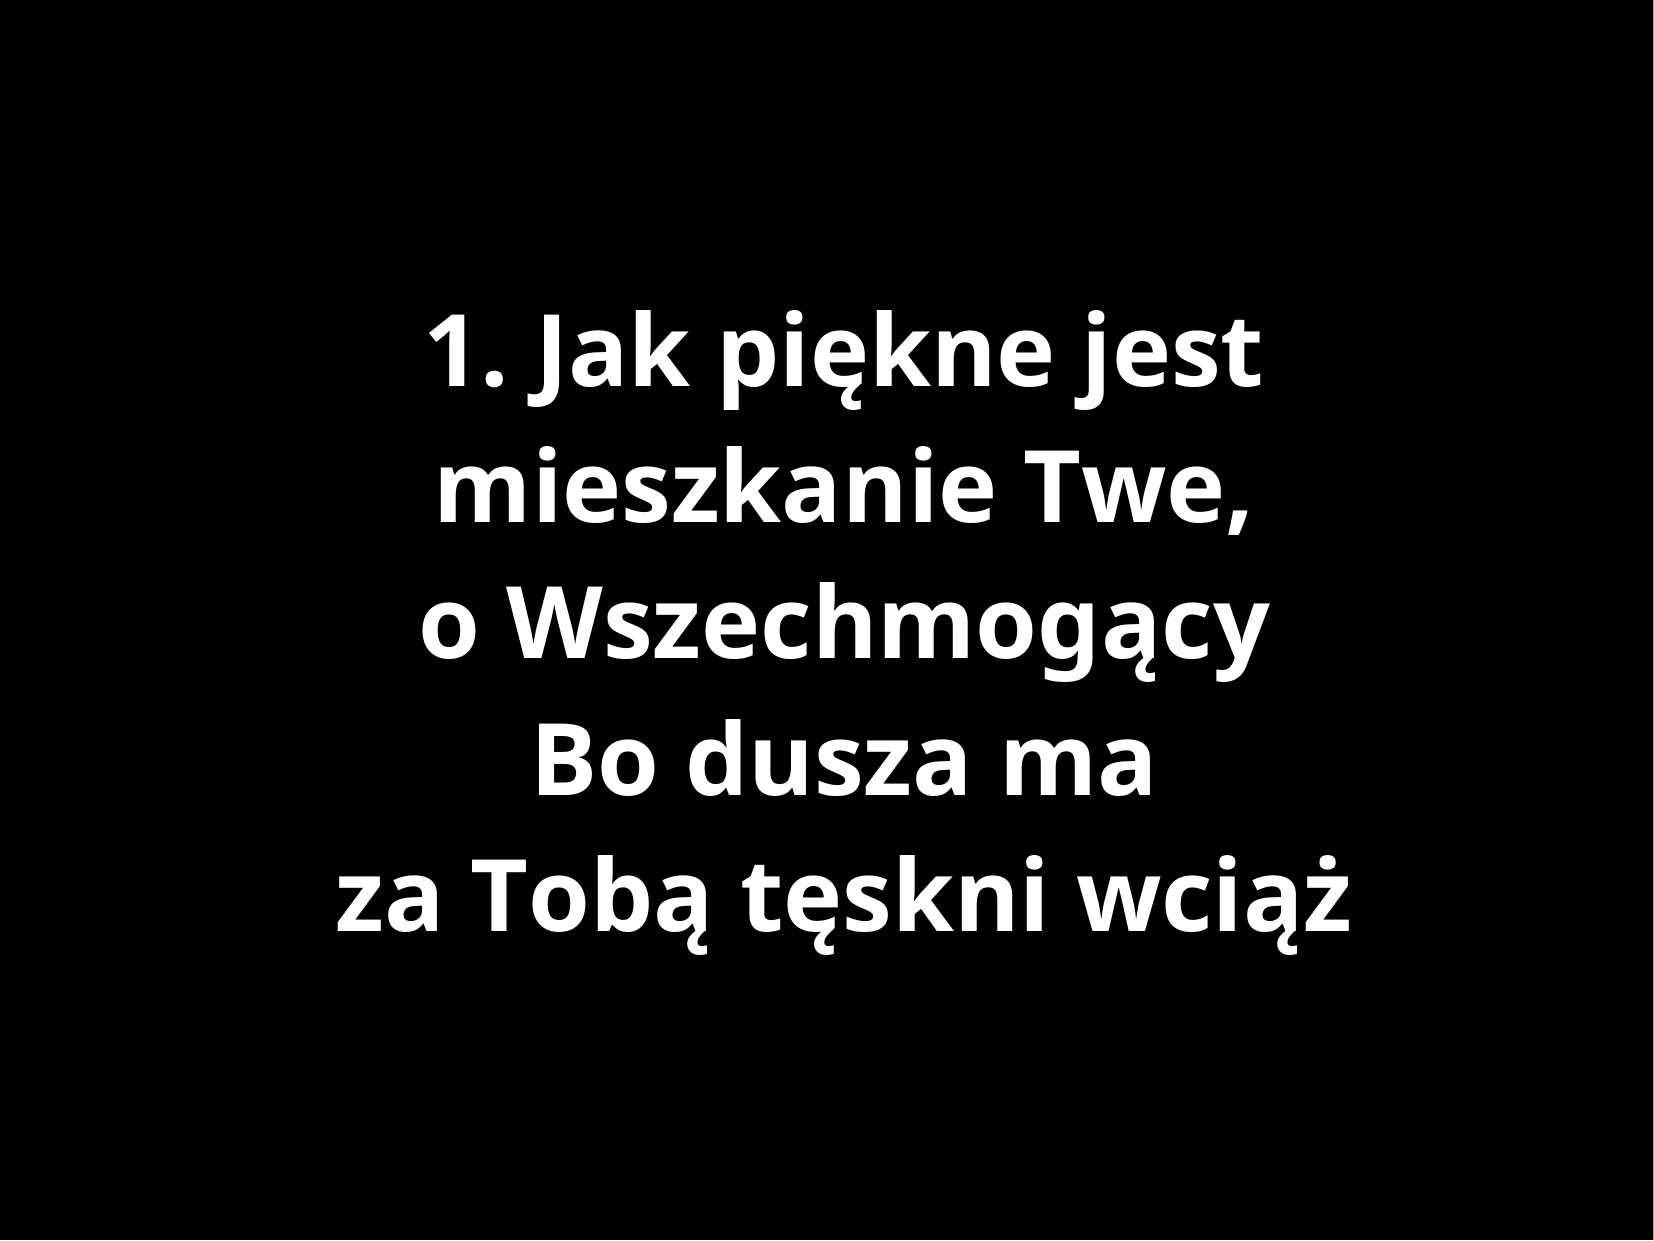

# 1. Jak piękne jest
mieszkanie Twe,
o Wszechmogący
Bo dusza ma
za Tobą tęskni wciąż